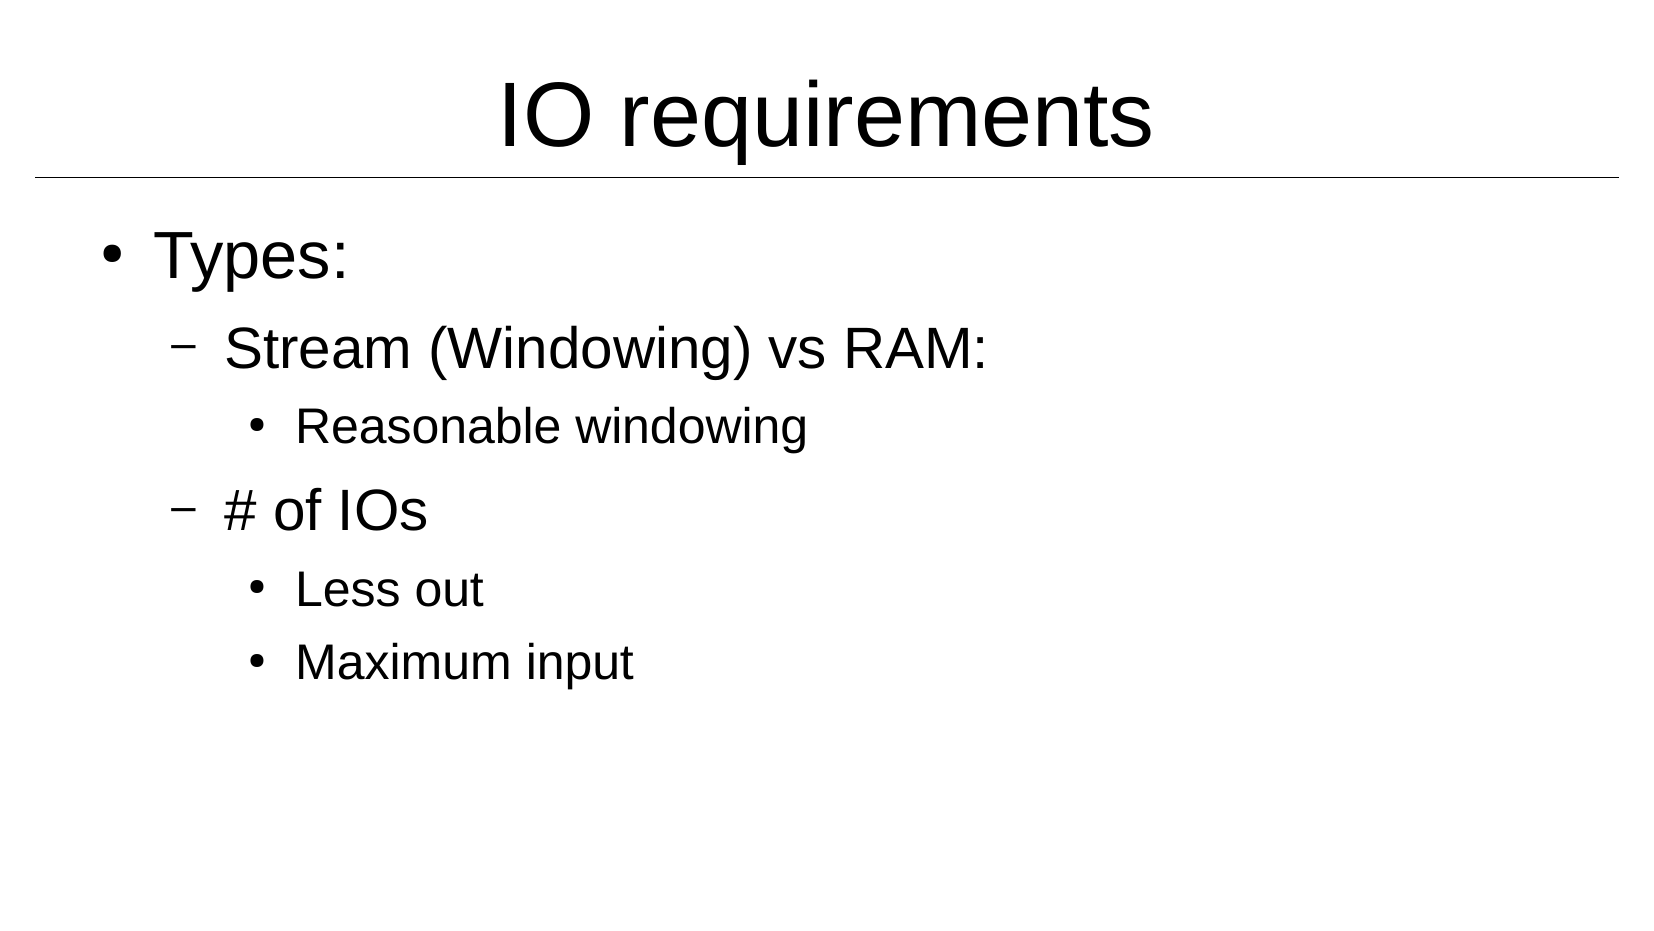

# IO requirements
Types:
Stream (Windowing) vs RAM:
Reasonable windowing
# of IOs
Less out
Maximum input